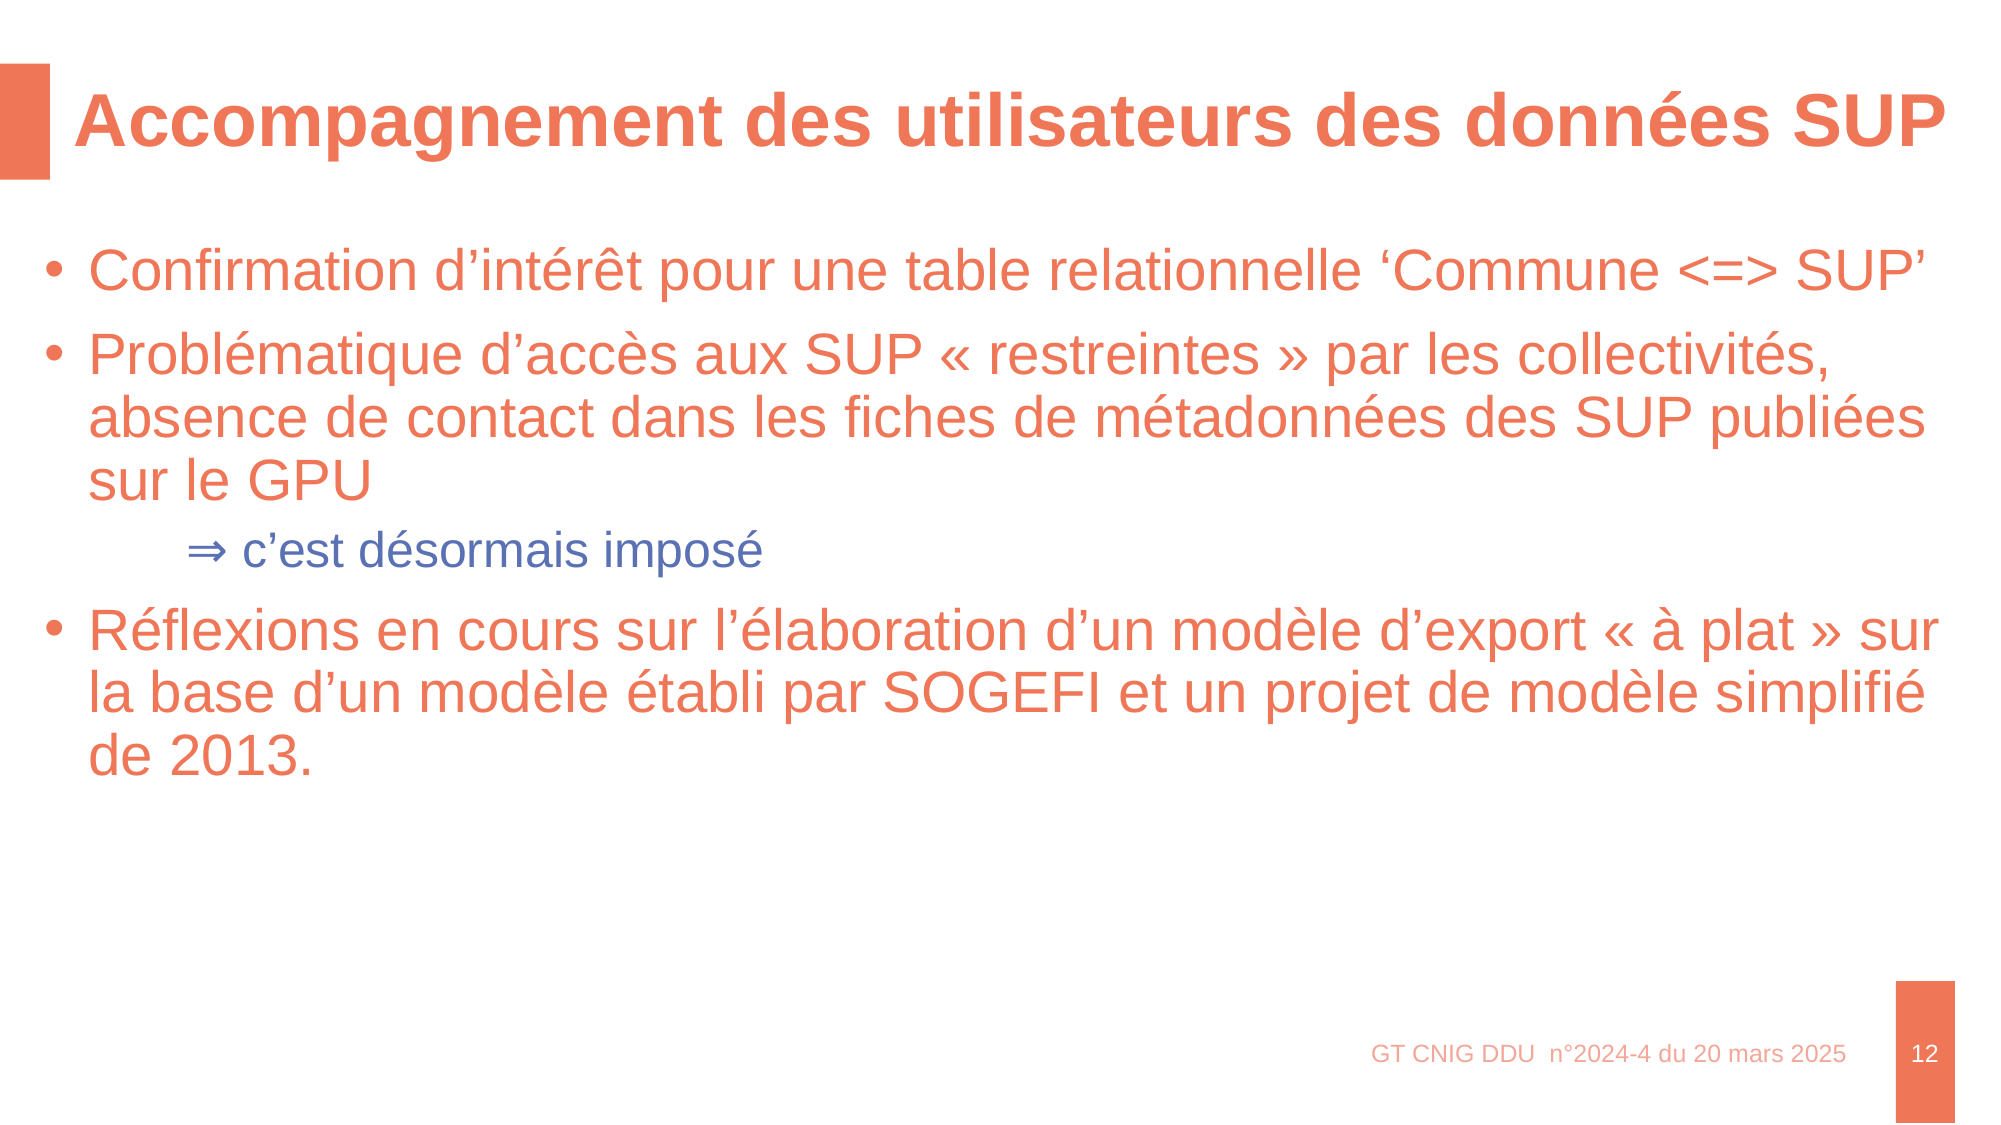

# Accompagnement des utilisateurs des données SUP
Confirmation d’intérêt pour une table relationnelle ‘Commune <=> SUP’
Problématique d’accès aux SUP « restreintes » par les collectivités, absence de contact dans les fiches de métadonnées des SUP publiées sur le GPU
⇒ c’est désormais imposé
Réflexions en cours sur l’élaboration d’un modèle d’export « à plat » sur la base d’un modèle établi par SOGEFI et un projet de modèle simplifié de 2013.
12
GT CNIG DDU n°2024-4 du 20 mars 2025